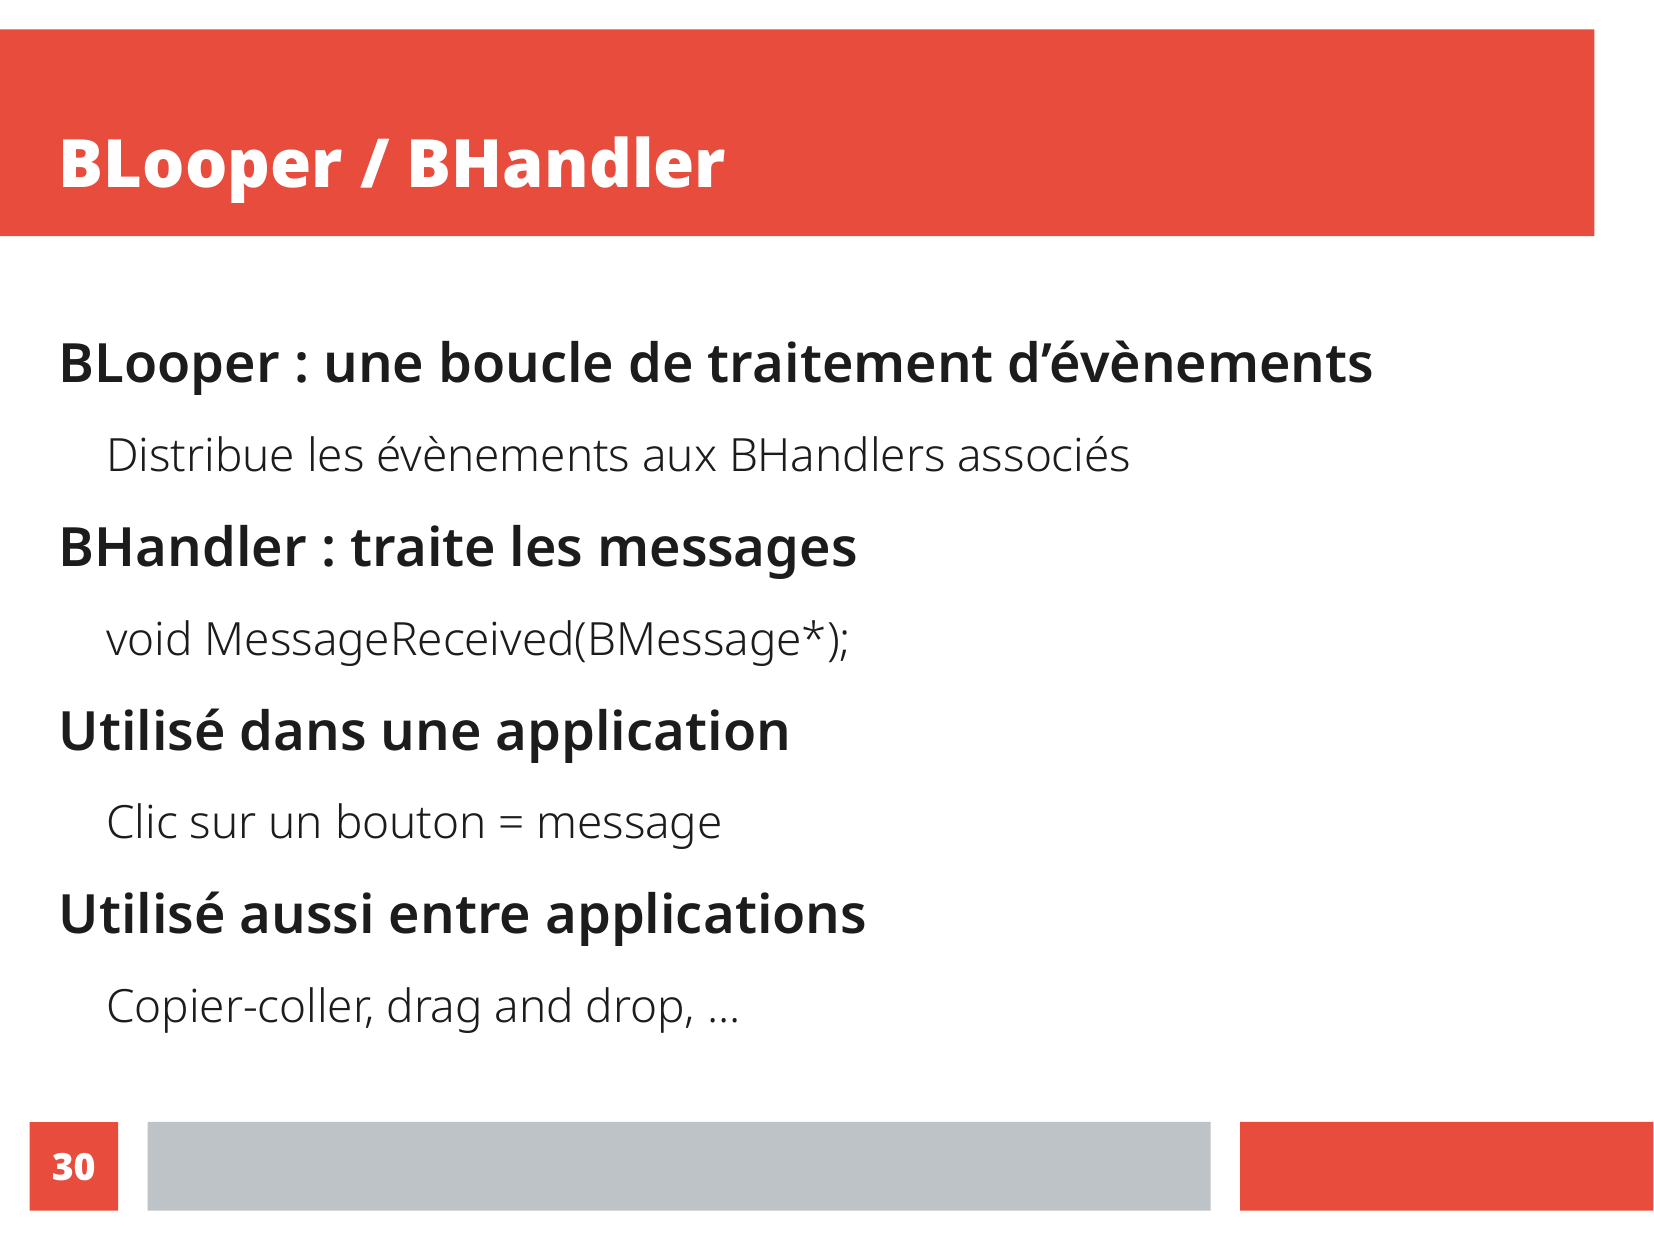

# BLooper / BHandler
BLooper : une boucle de traitement d’évènements
Distribue les évènements aux BHandlers associés
BHandler : traite les messages
void MessageReceived(BMessage*);
Utilisé dans une application
Clic sur un bouton = message
Utilisé aussi entre applications
Copier-coller, drag and drop, ...
30